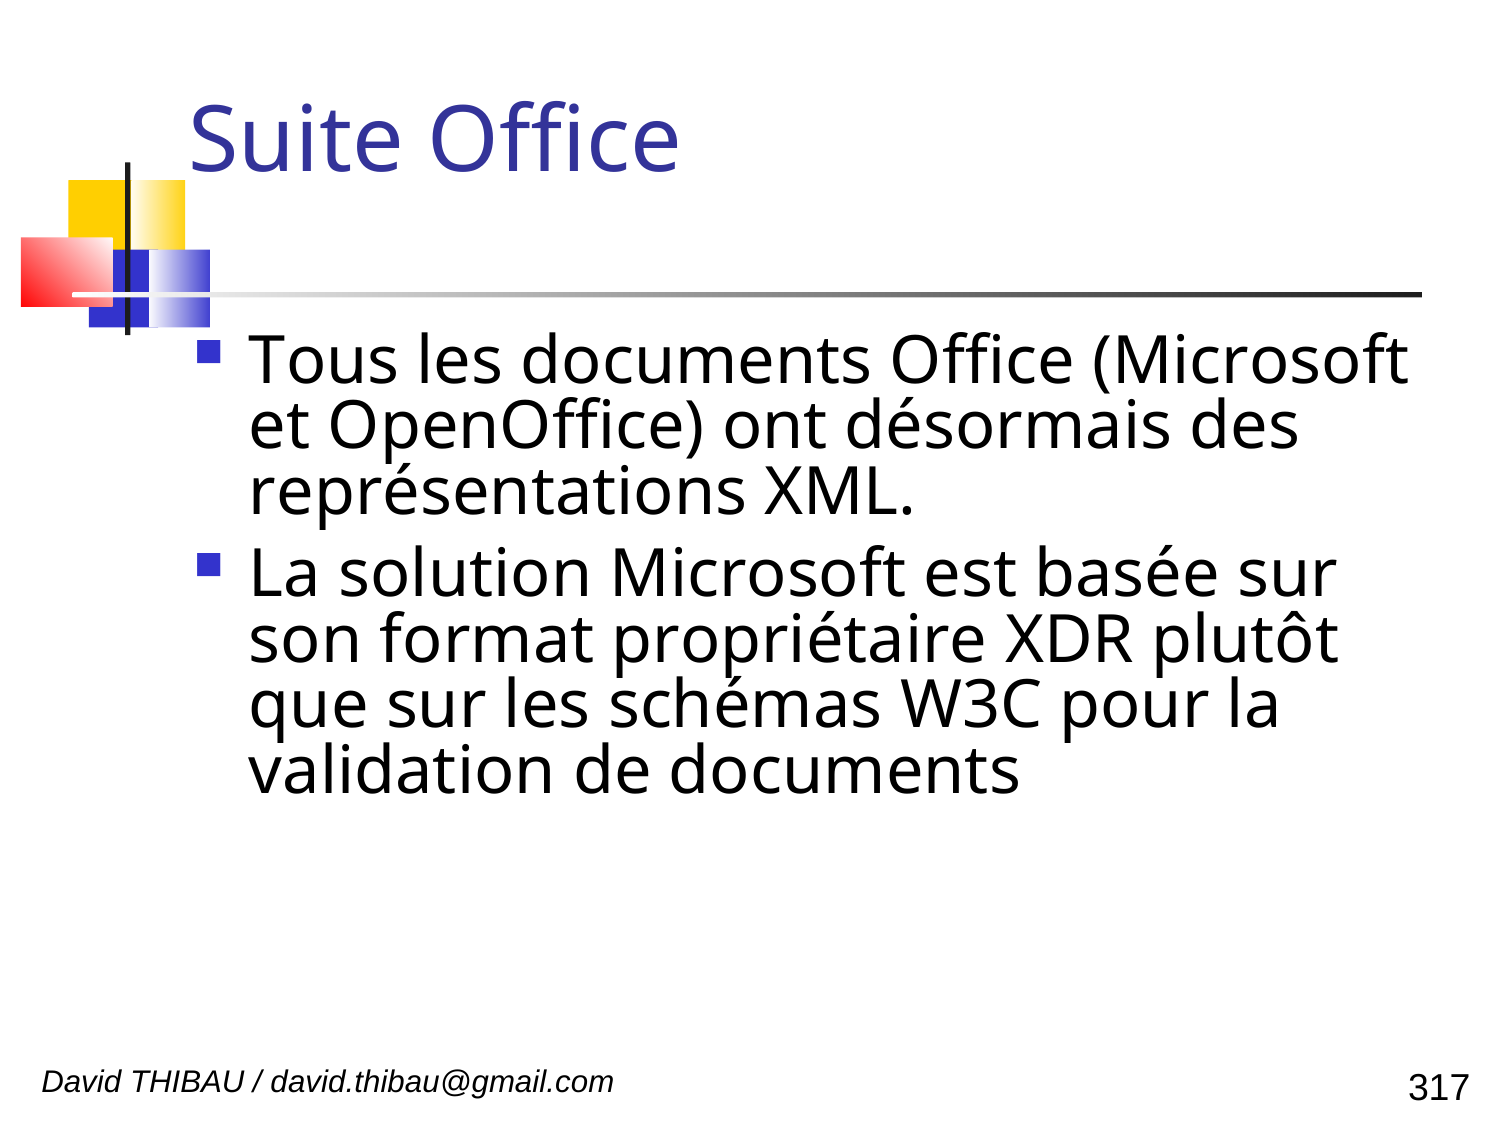

# Suite Office
Tous les documents Office (Microsoft et OpenOffice) ont désormais des représentations XML.
La solution Microsoft est basée sur son format propriétaire XDR plutôt que sur les schémas W3C pour la validation de documents